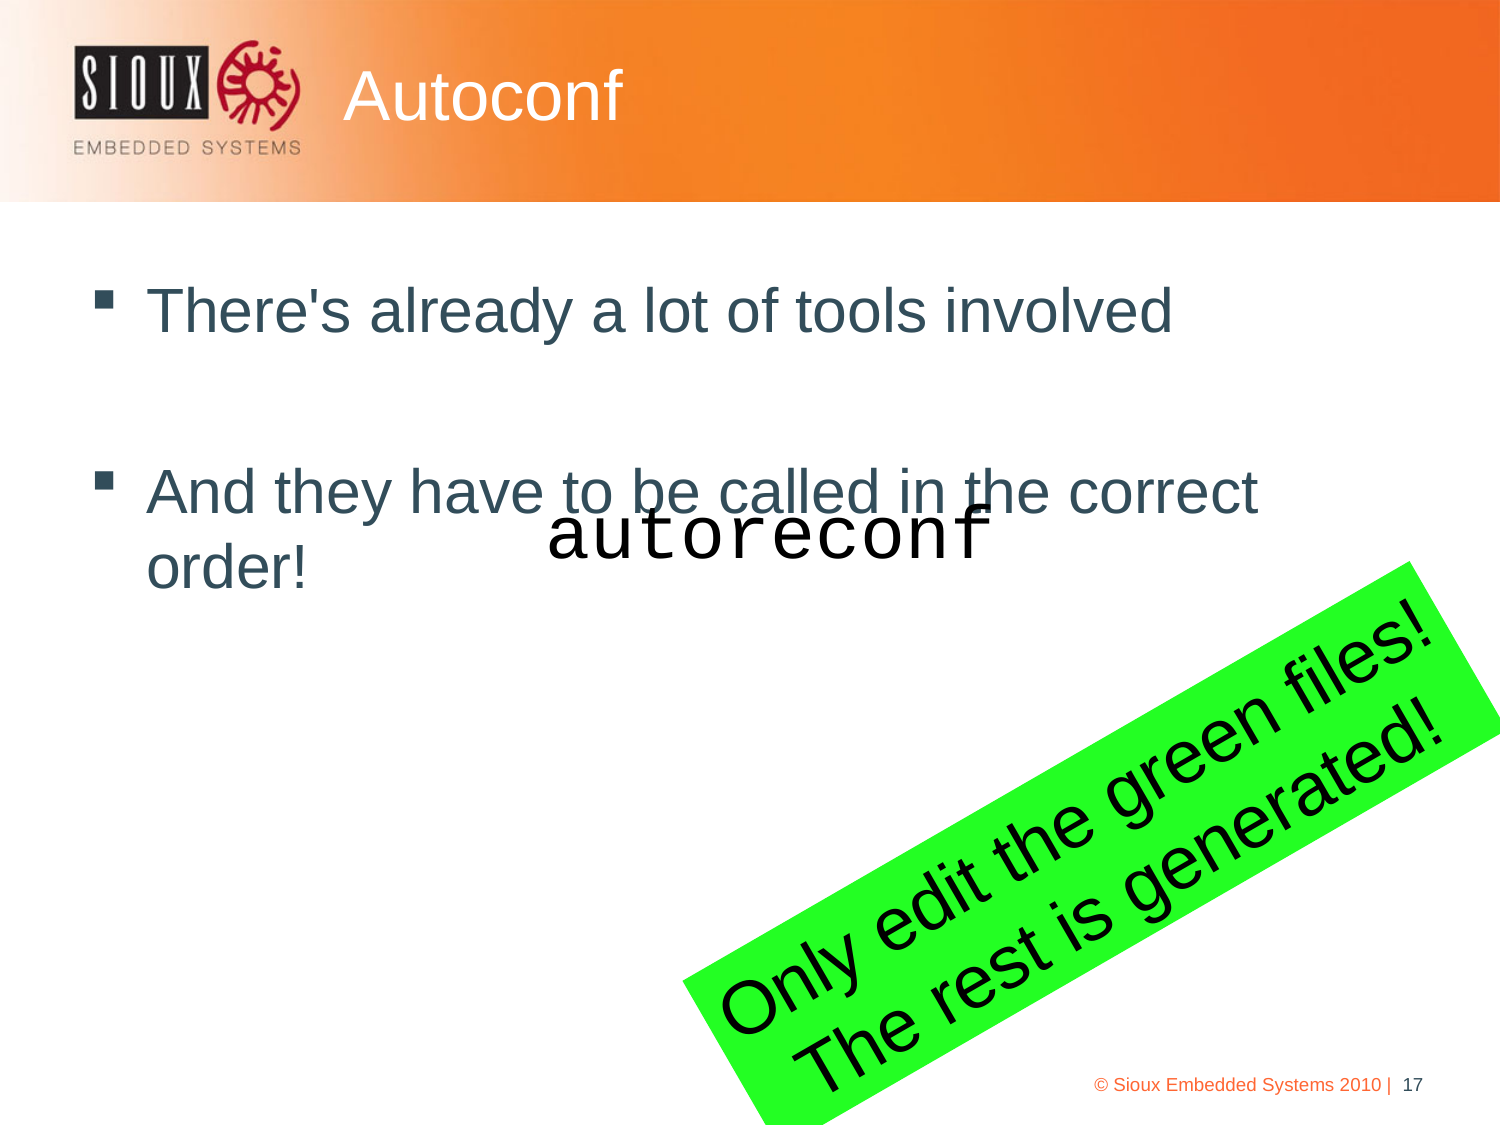

# Autoconf
There's already a lot of tools involved
And they have to be called in the correct order!
autoreconf
Only edit the green files! The rest is generated!
17
© Sioux Embedded Systems 2010